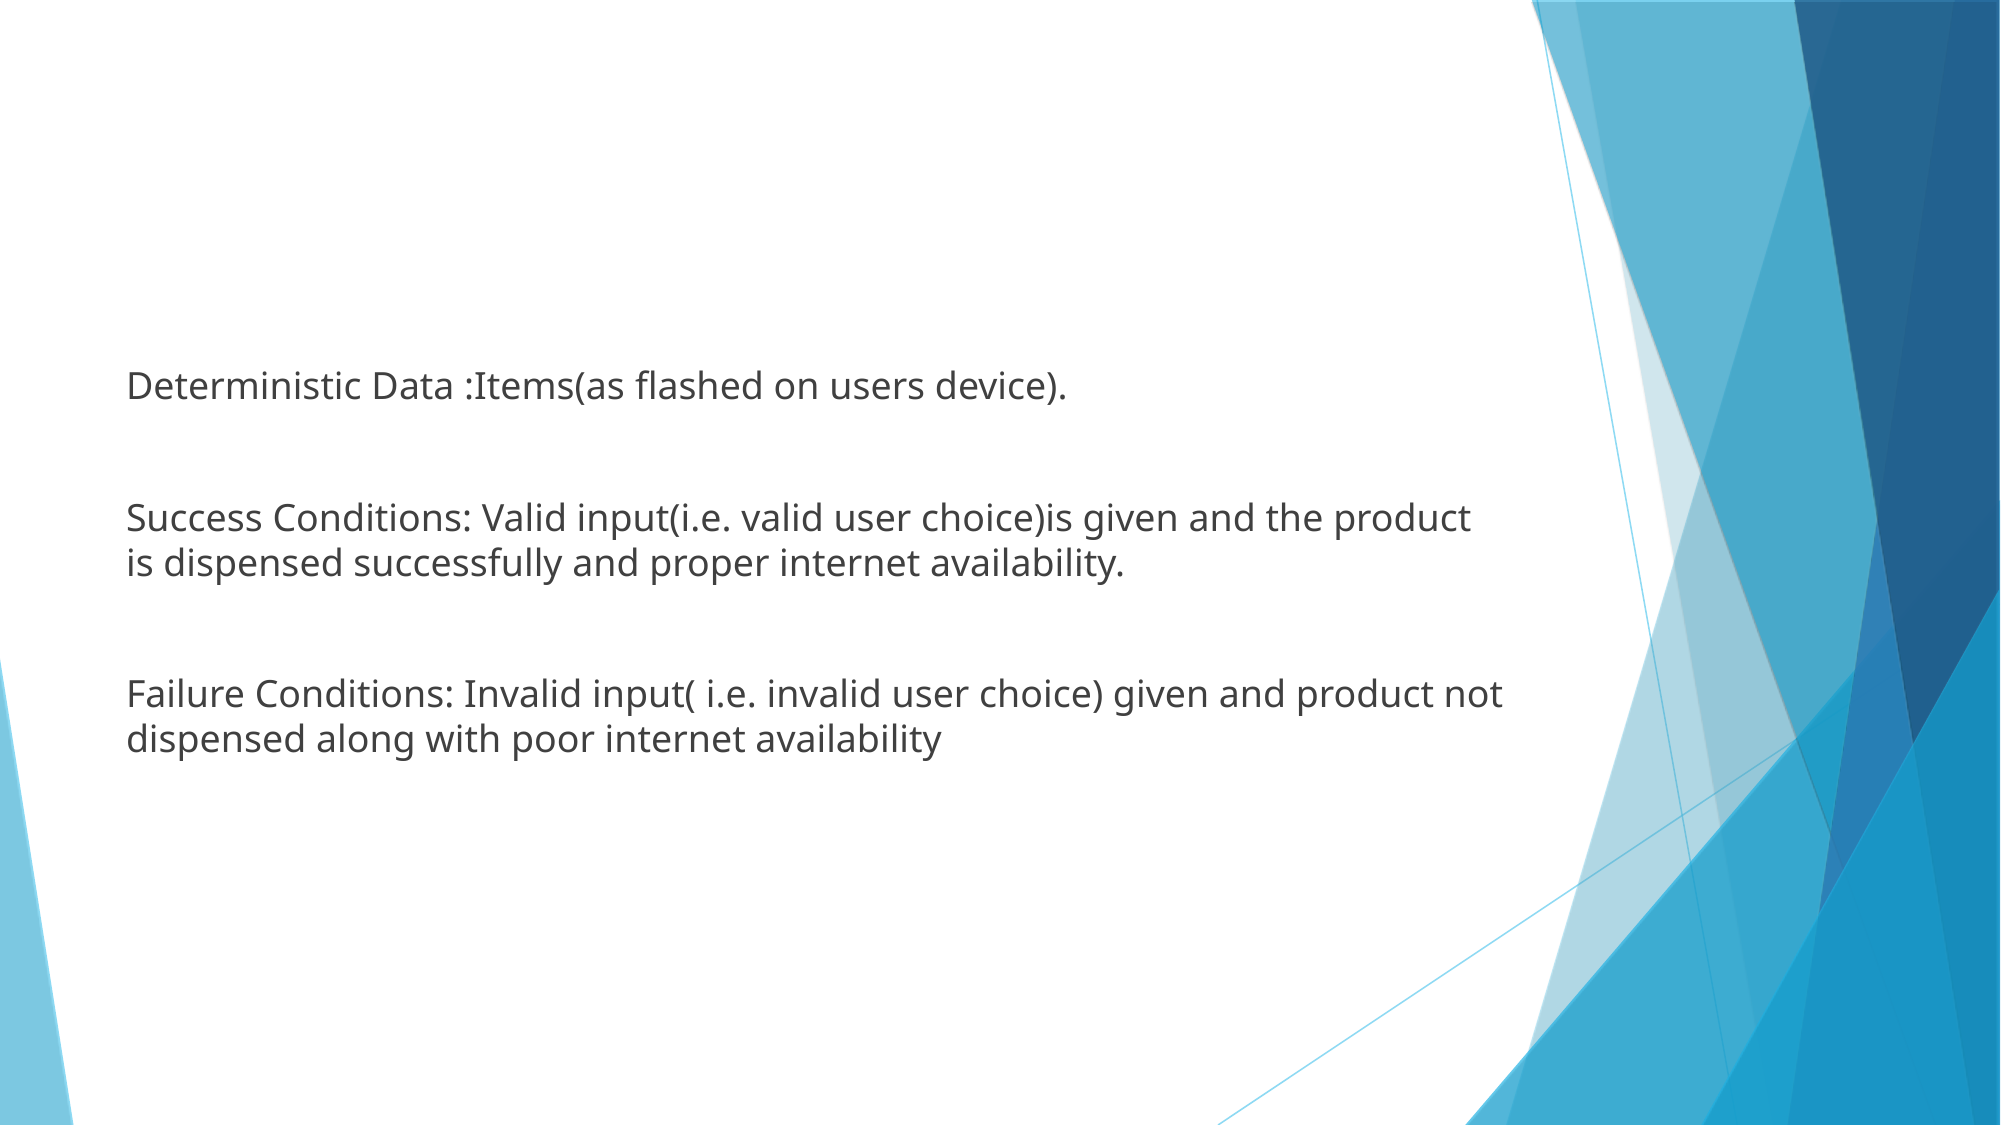

#
Deterministic Data :Items(as ﬂashed on users device).
Success Conditions: Valid input(i.e. valid user choice)is given and the product is dispensed successfully and proper internet availability.
Failure Conditions: Invalid input( i.e. invalid user choice) given and product not dispensed along with poor internet availability